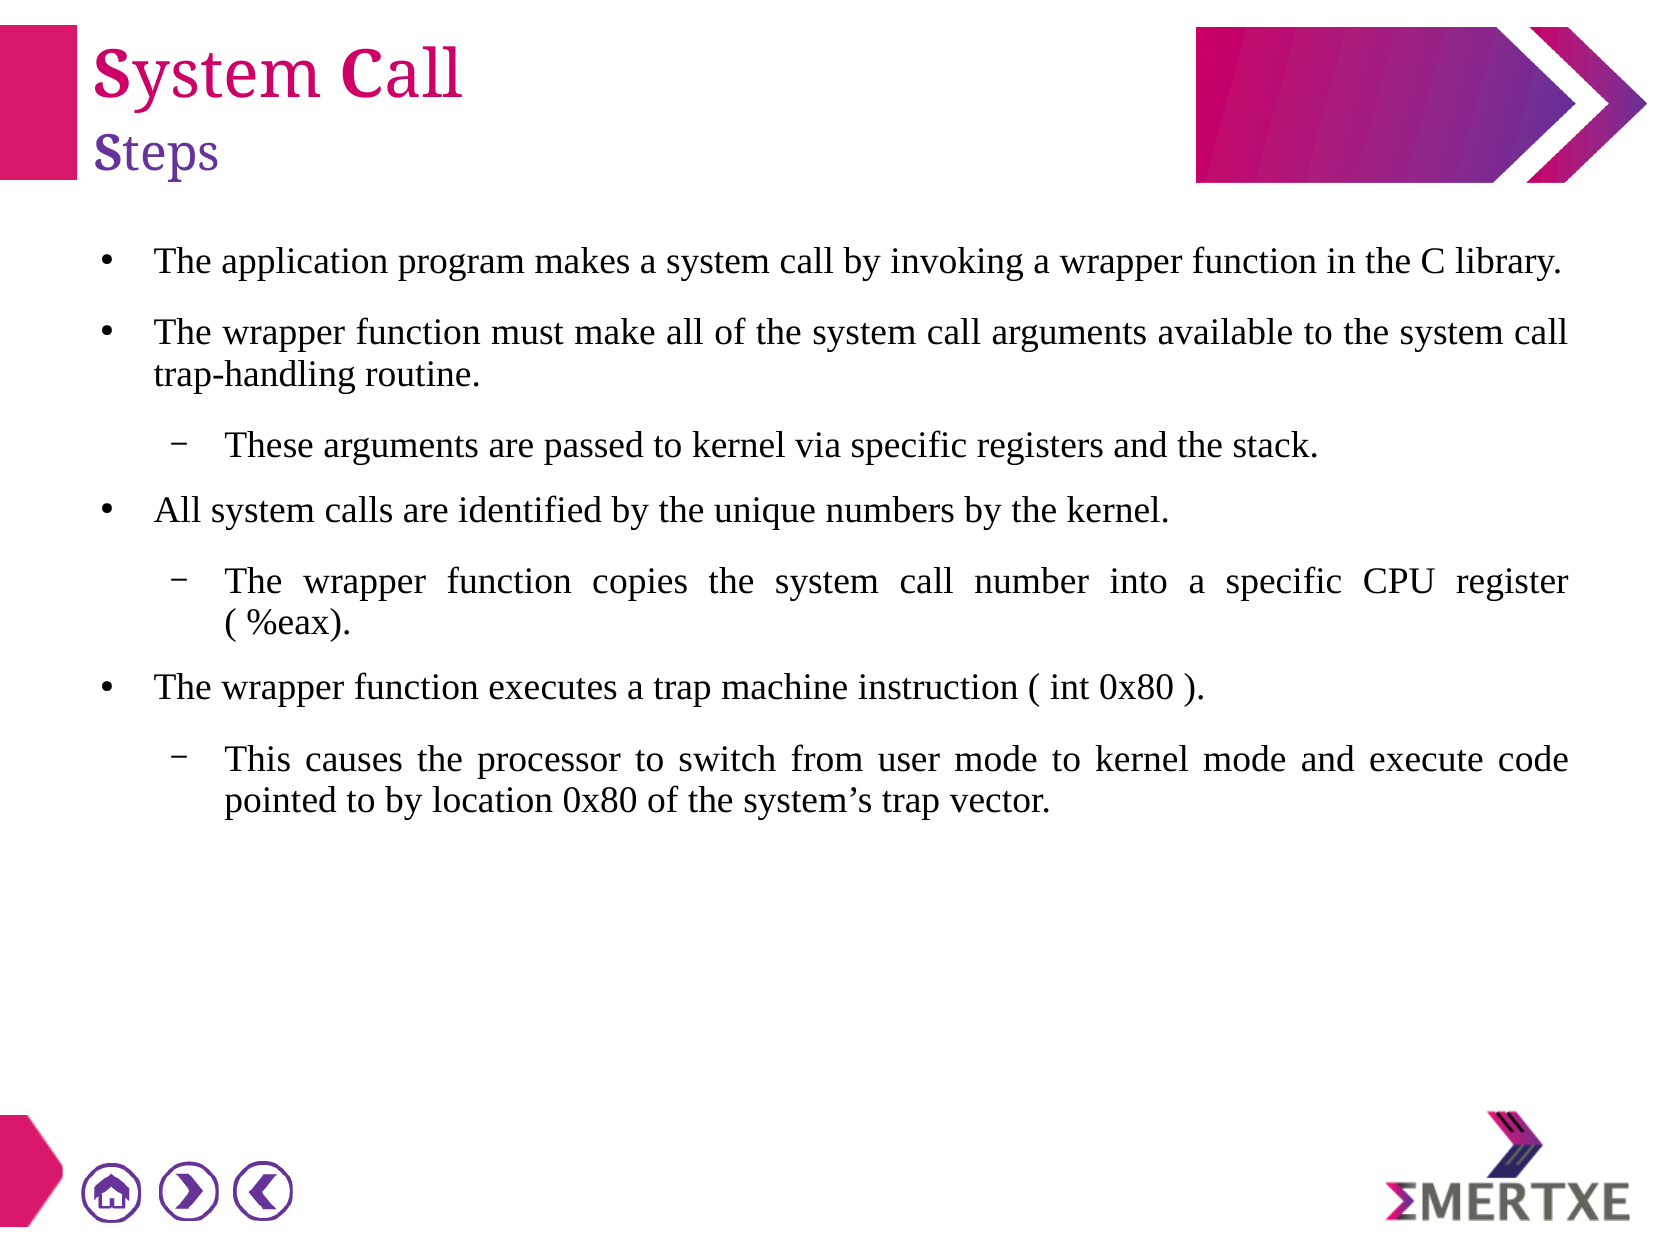

# System Call Steps
The application program makes a system call by invoking a wrapper function in the C library.
The wrapper function must make all of the system call arguments available to the system call trap-handling routine.
These arguments are passed to kernel via specific registers and the stack.
All system calls are identified by the unique numbers by the kernel.
The wrapper function copies the system call number into a specific CPU register ( %eax).
The wrapper function executes a trap machine instruction ( int 0x80 ).
This causes the processor to switch from user mode to kernel mode and execute code pointed to by location 0x80 of the system’s trap vector.